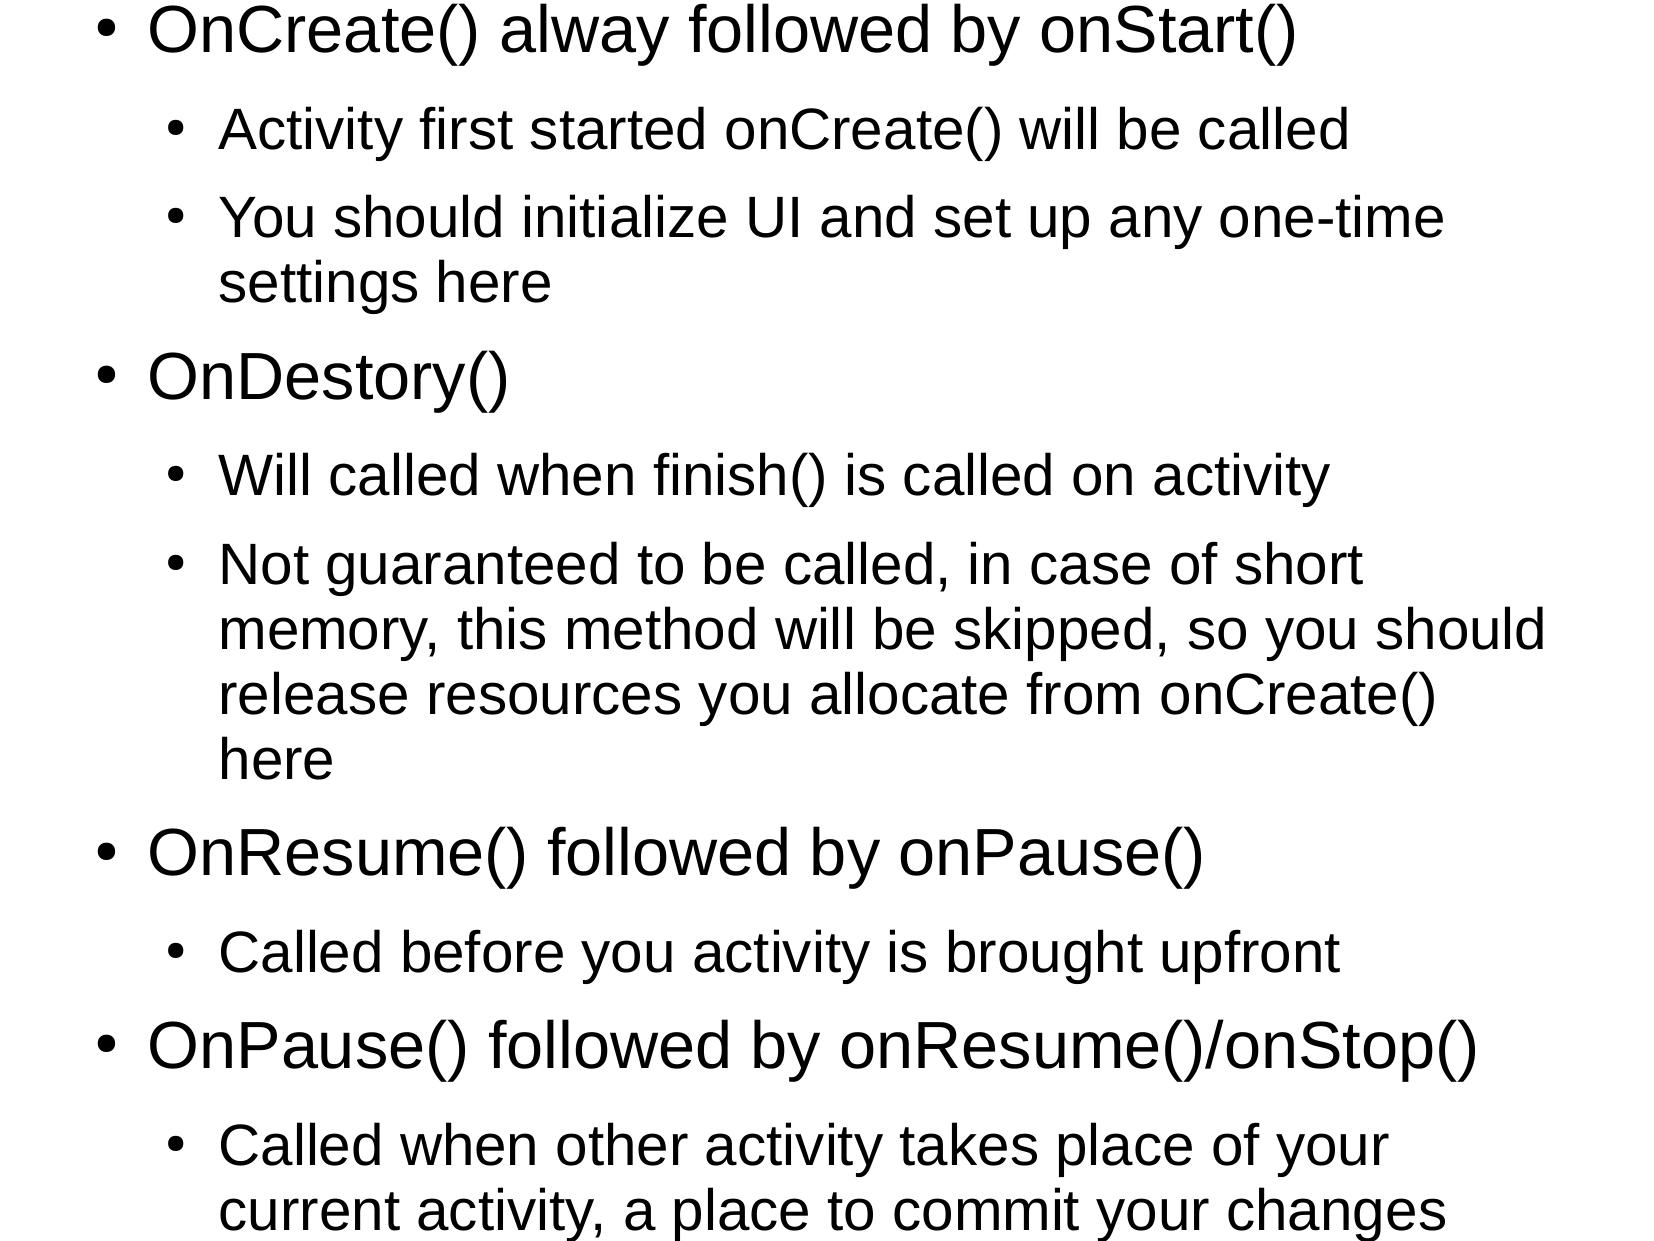

# OnCreate() alway followed by onStart()
Activity first started onCreate() will be called
You should initialize UI and set up any one-time settings here
OnDestory()
Will called when finish() is called on activity
Not guaranteed to be called, in case of short memory, this method will be skipped, so you should release resources you allocate from onCreate() here
OnResume() followed by onPause()
Called before you activity is brought upfront
OnPause() followed by onResume()/onStop()
Called when other activity takes place of your current activity, a place to commit your changes